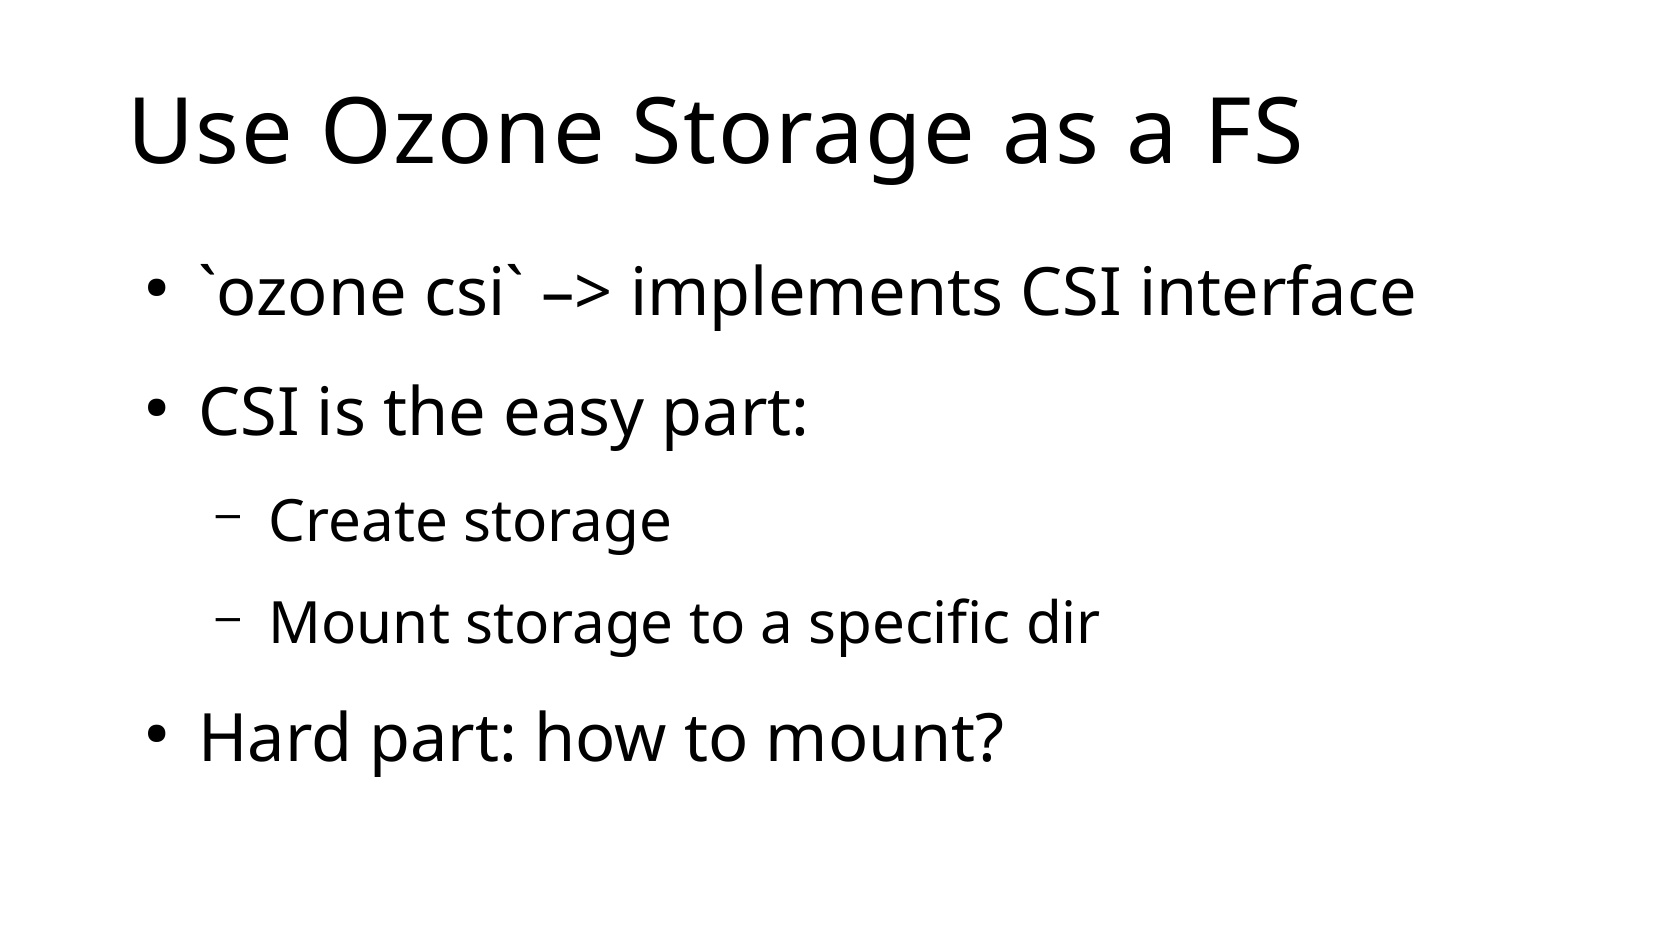

# Use Ozone Storage as a FS
`ozone csi` –> implements CSI interface
CSI is the easy part:
Create storage
Mount storage to a specific dir
Hard part: how to mount?